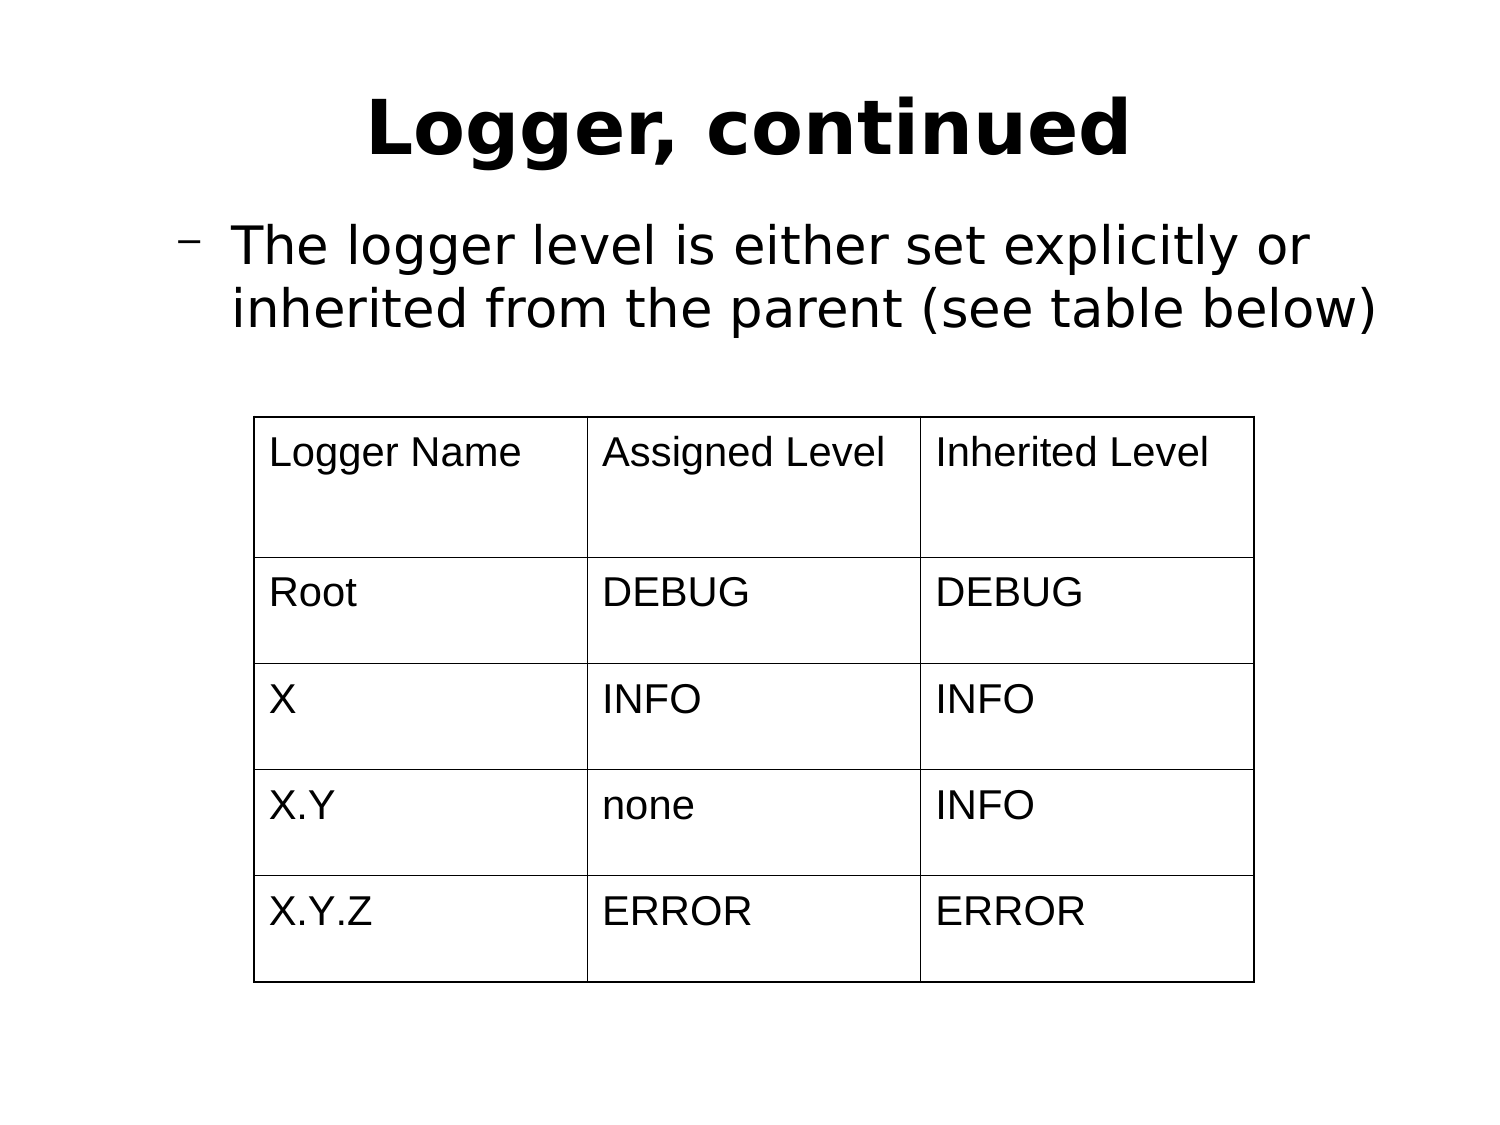

Logger, continued
# The logger level is either set explicitly or inherited from the parent (see table below)
| Logger Name | Assigned Level | Inherited Level |
| --- | --- | --- |
| Root | DEBUG | DEBUG |
| X | INFO | INFO |
| X.Y | none | INFO |
| X.Y.Z | ERROR | ERROR |